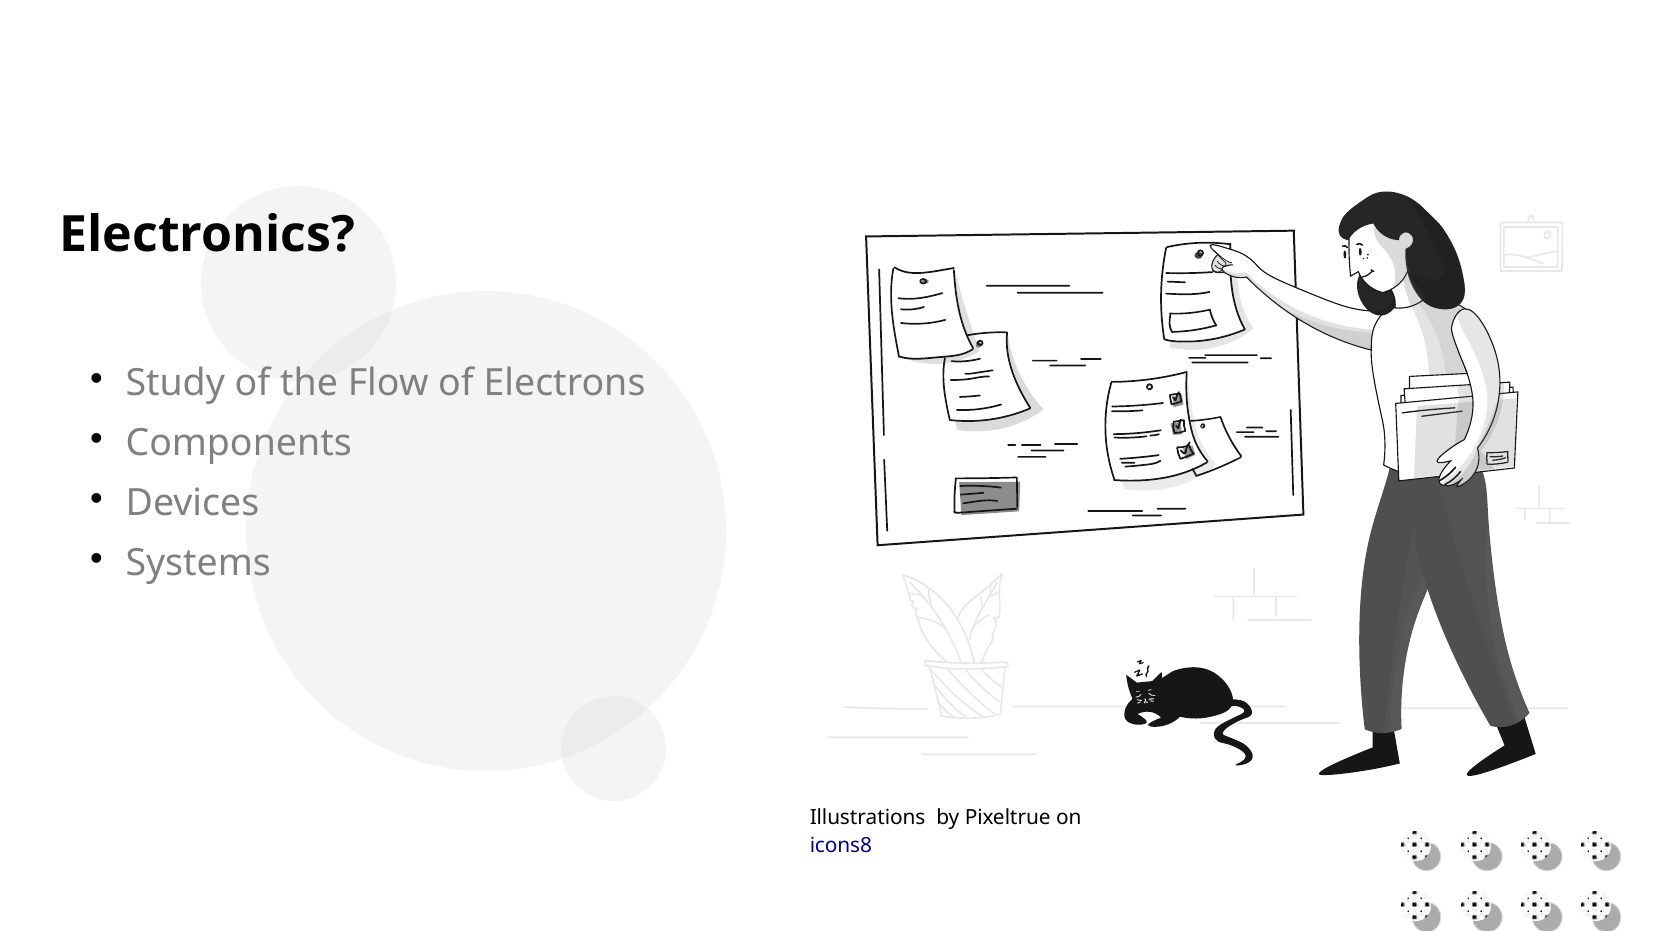

Electronics?
Study of the Flow of Electrons
Components
Devices
Systems